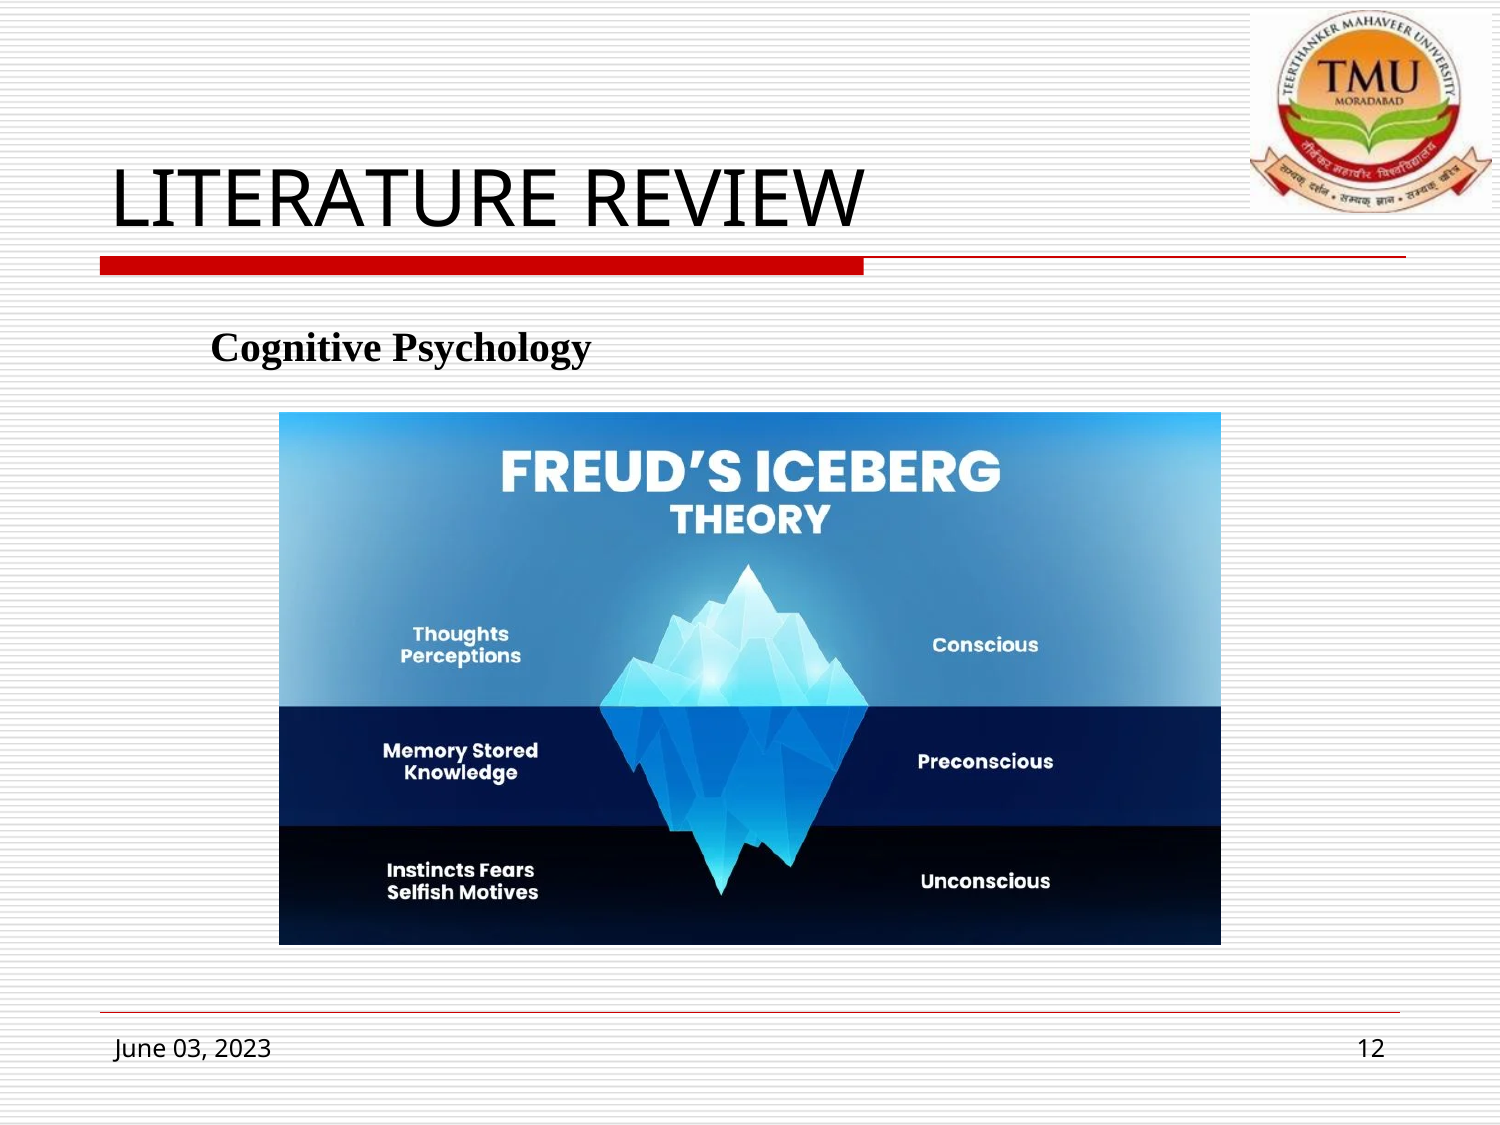

# LITERATURE REVIEW
Cognitive Psychology
June 03, 2023